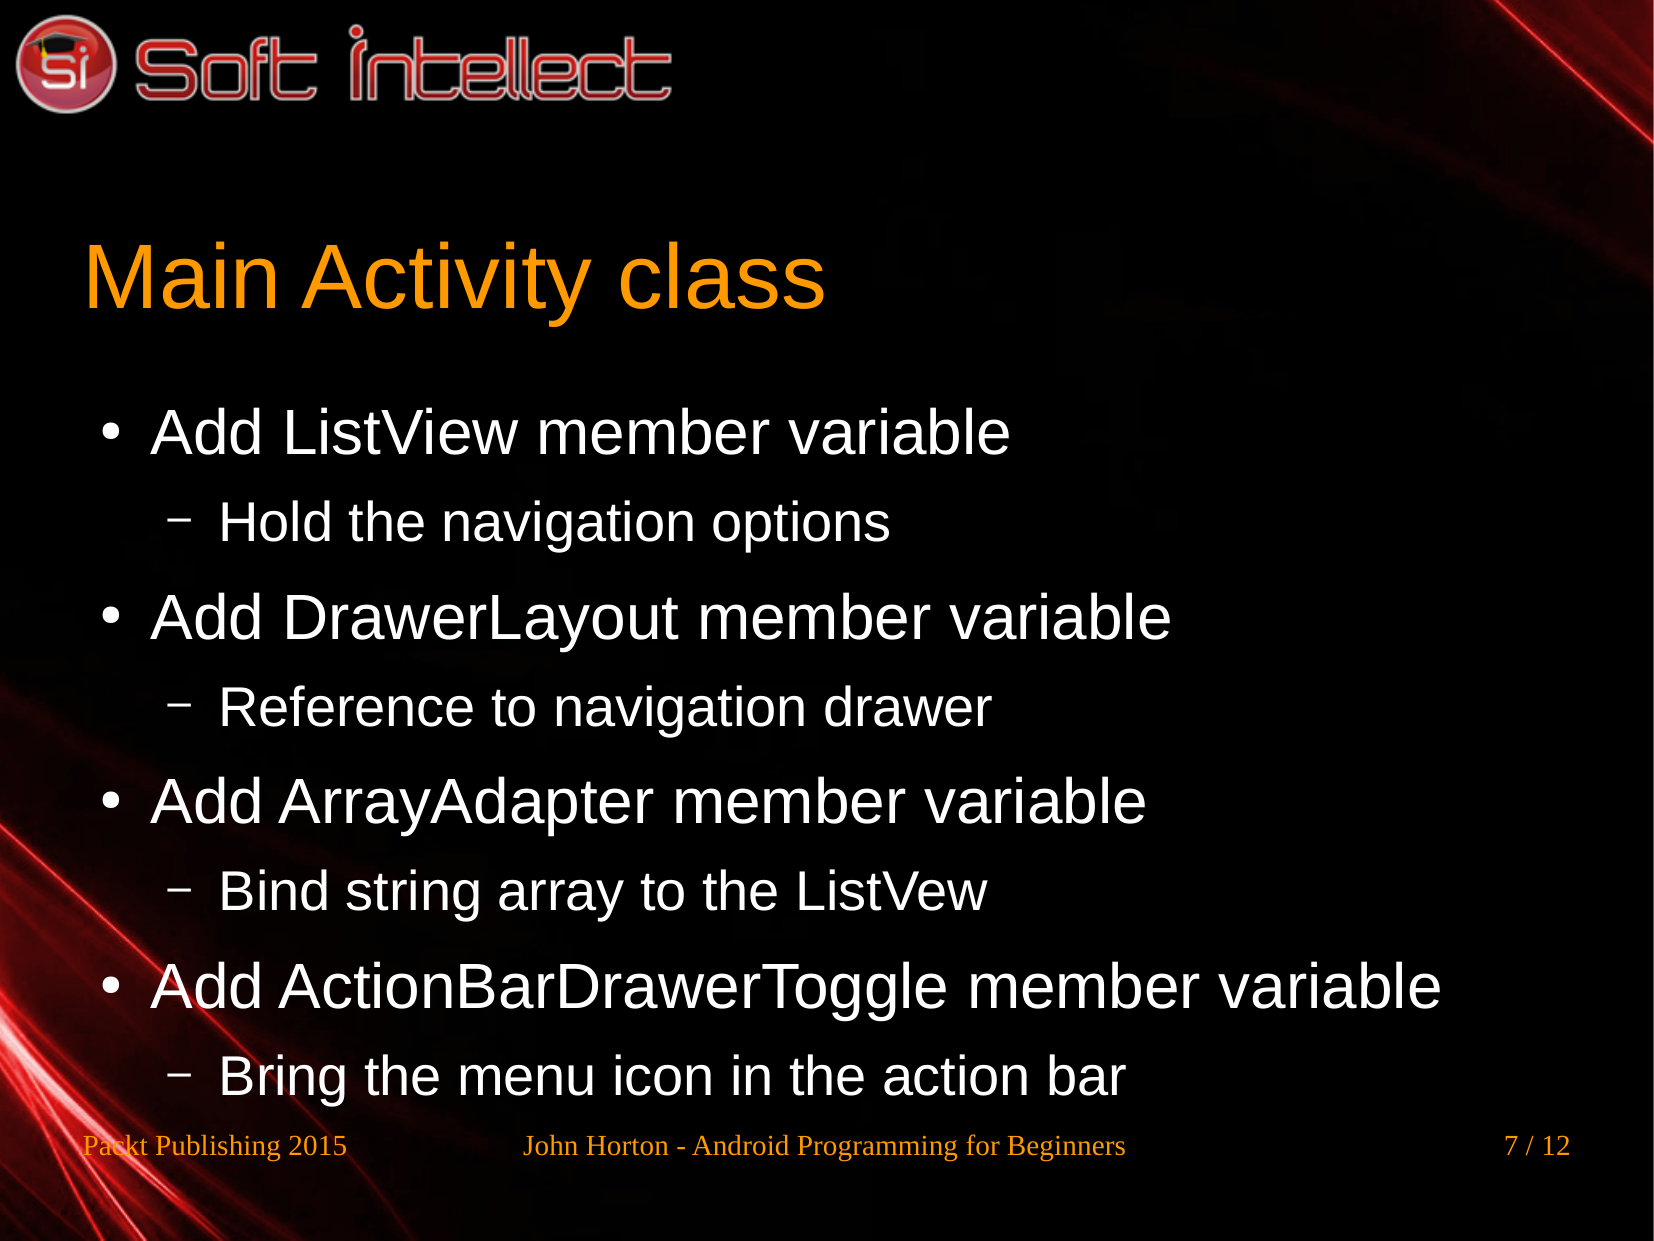

# Main Activity class
Add ListView member variable
Hold the navigation options
Add DrawerLayout member variable
Reference to navigation drawer
Add ArrayAdapter member variable
Bind string array to the ListVew
Add ActionBarDrawerToggle member variable
Bring the menu icon in the action bar
Packt Publishing 2015
John Horton - Android Programming for Beginners
7